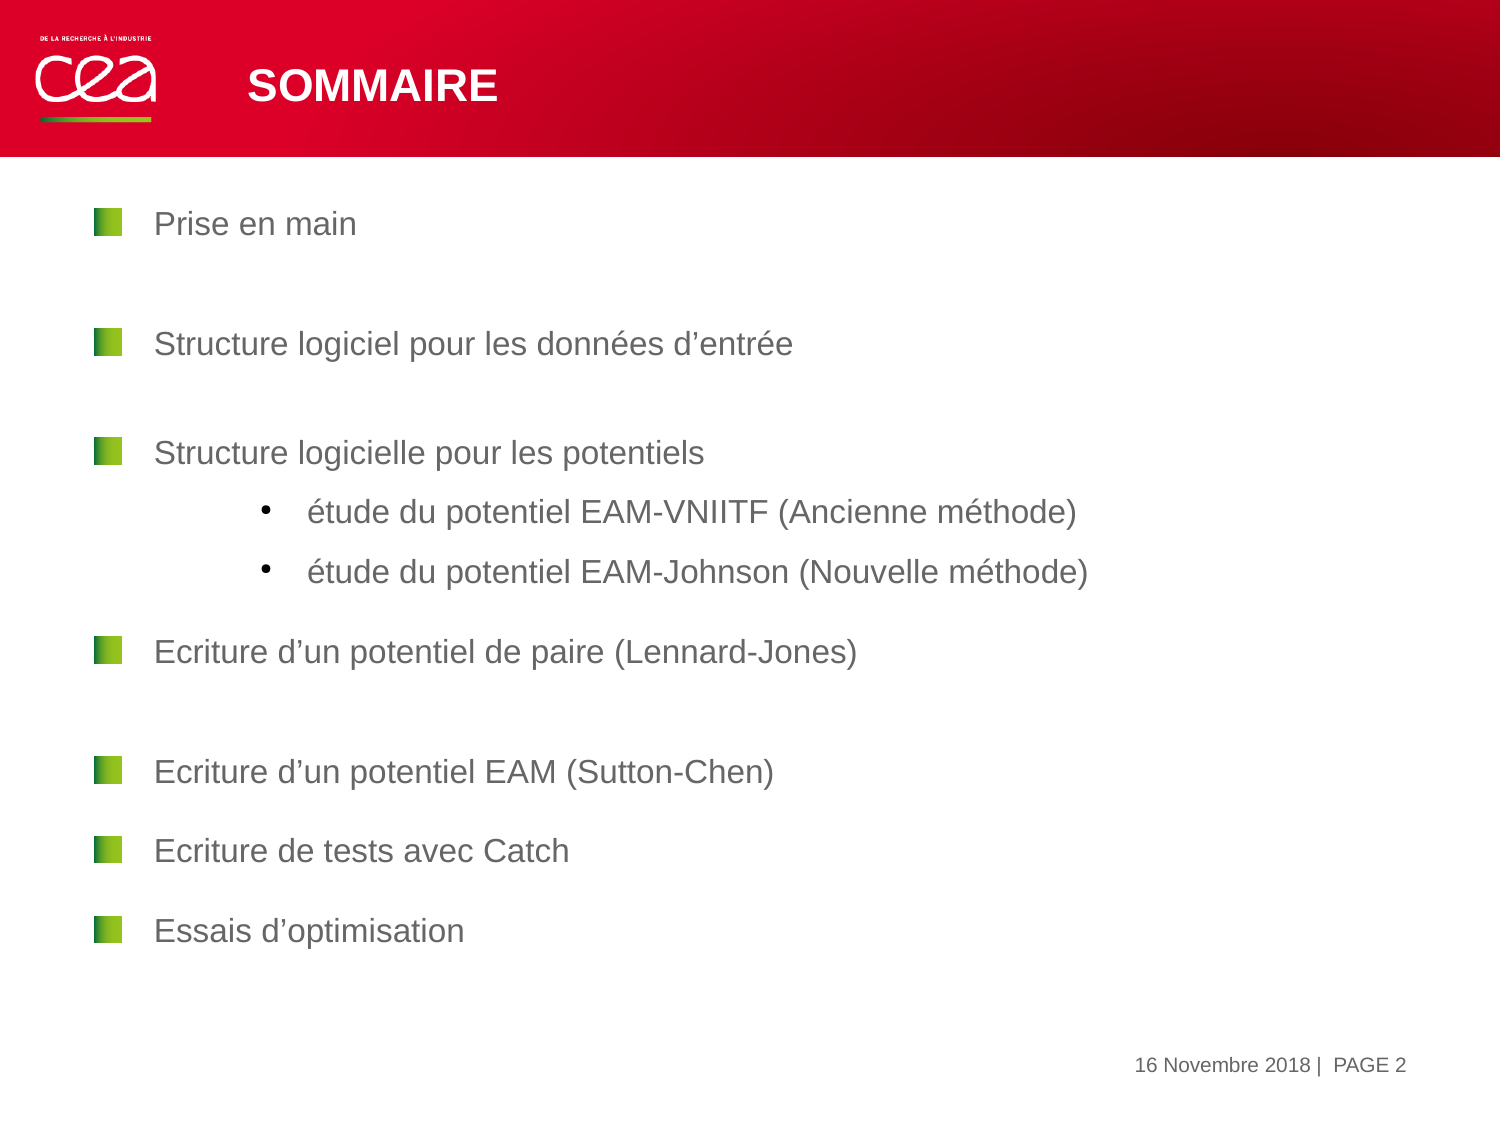

# sommaire
Prise en main
Structure logiciel pour les données d’entrée
Structure logicielle pour les potentiels
étude du potentiel EAM-VNIITF (Ancienne méthode)
étude du potentiel EAM-Johnson (Nouvelle méthode)
Ecriture d’un potentiel de paire (Lennard-Jones)
Ecriture d’un potentiel EAM (Sutton-Chen)
Ecriture de tests avec Catch
Essais d’optimisation
| PAGE
16 Novembre 2018